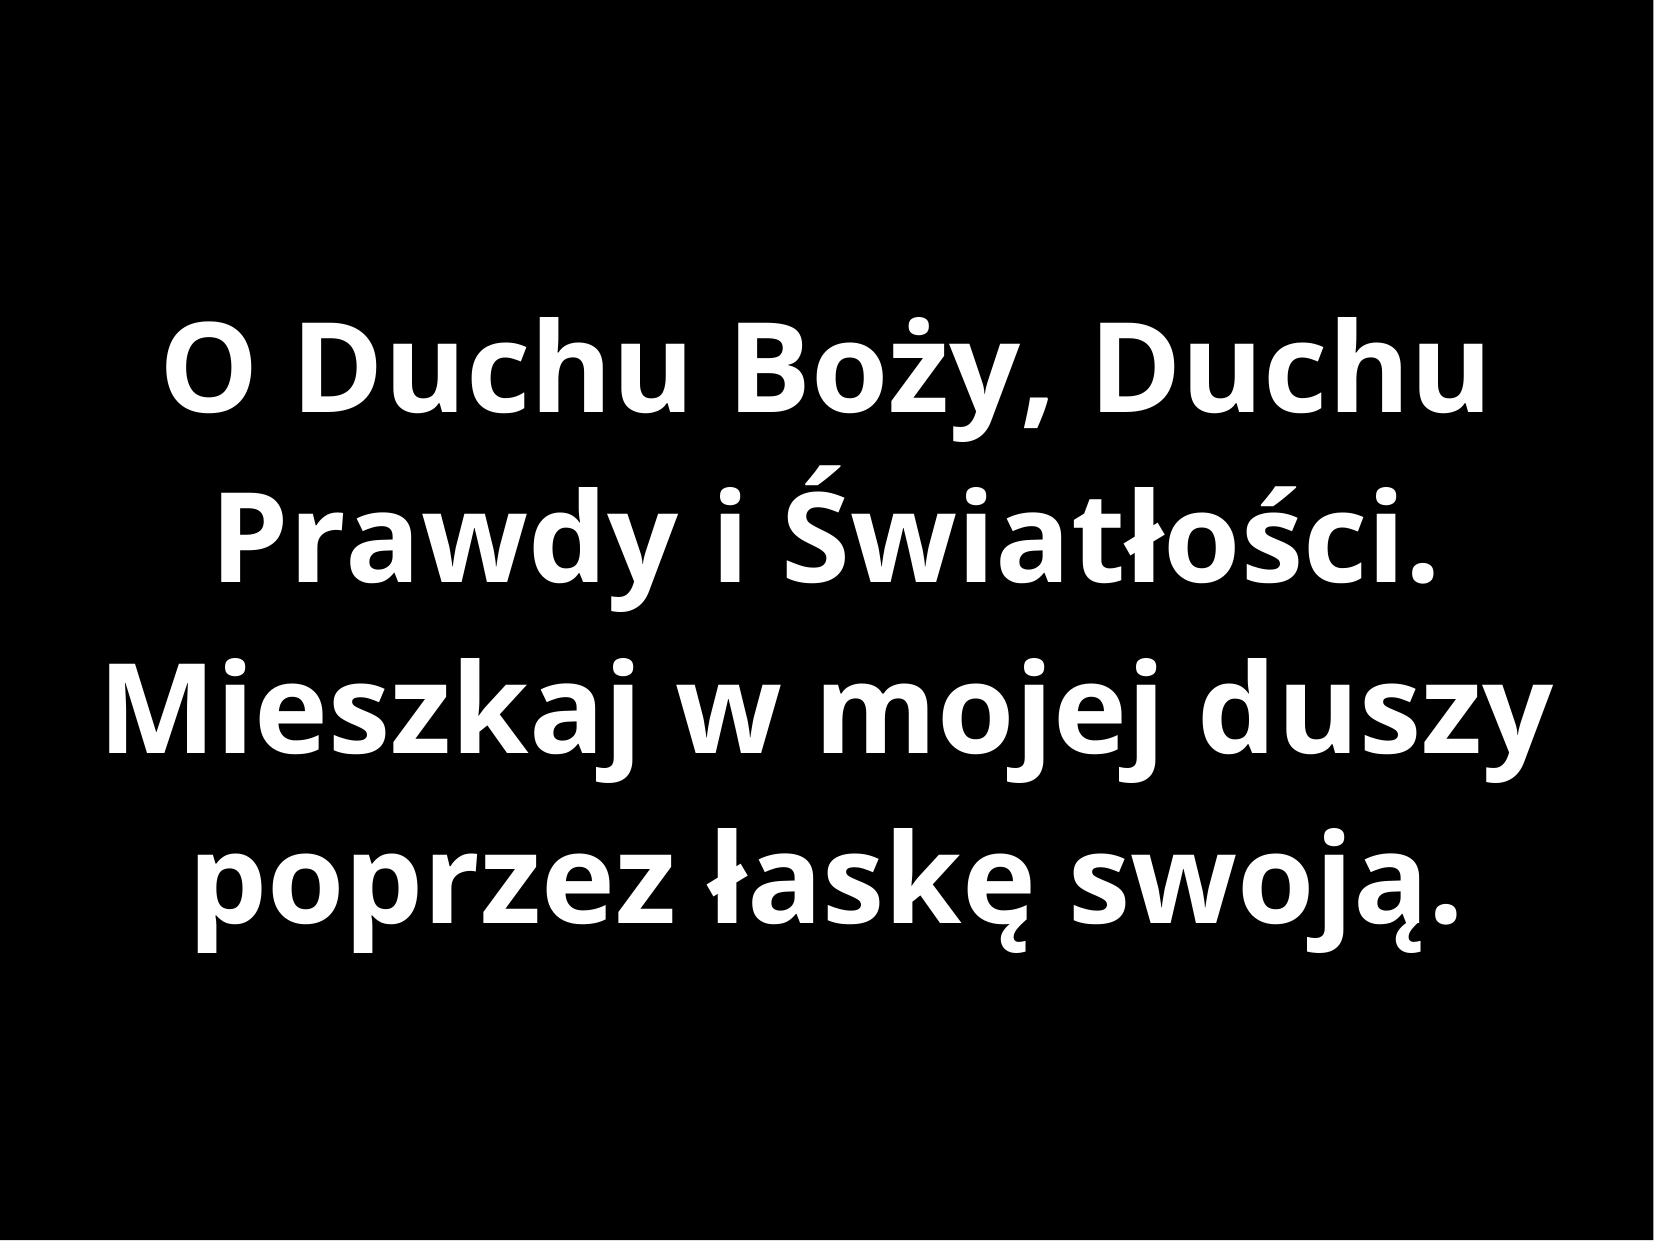

# O Duchu Boży, Duchu Prawdy i Światłości. Mieszkaj w mojej duszy poprzez łaskę swoją.